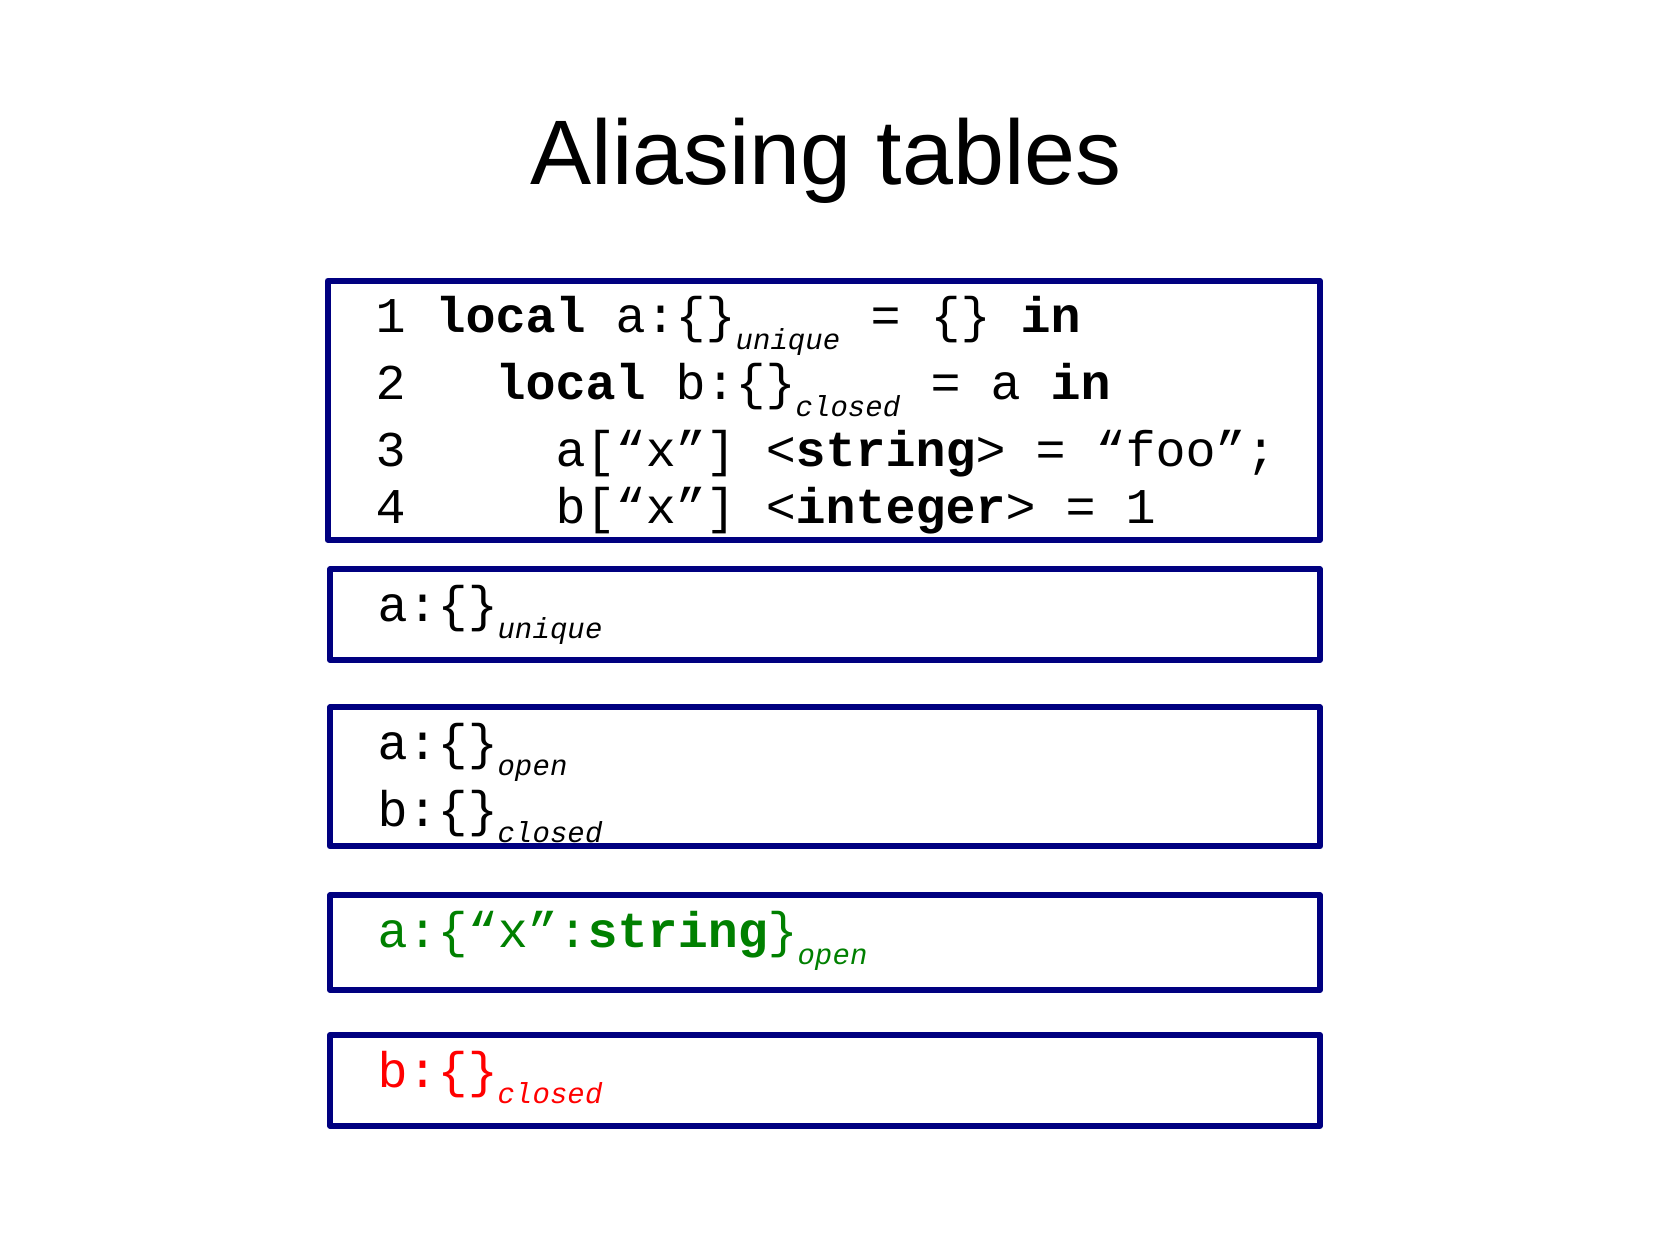

# Aliasing tables
 1 local a:{}unique = {} in
 2 local b:{}closed = a in
 3 a[“x”] <string> = “foo”;
 4 b[“x”] <integer> = 1
 a:{}unique
 a:{}open
 b:{}closed
 a:{“x”:string}open
 b:{}closed